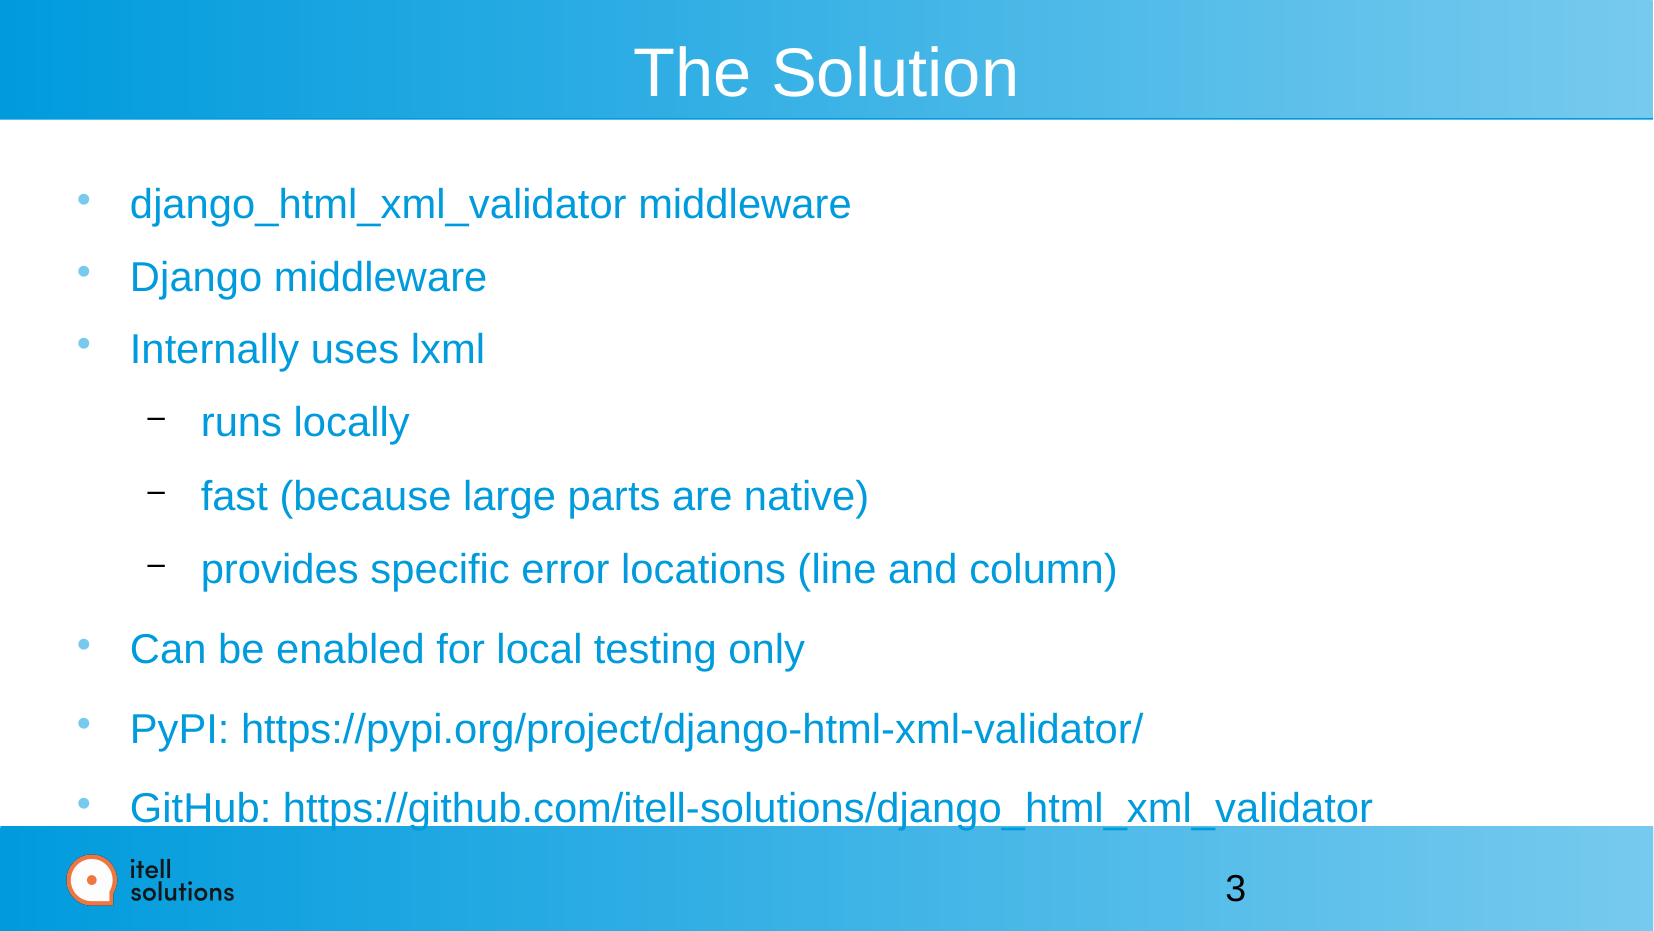

# The Solution
django_html_xml_validator middleware
Django middleware
Internally uses lxml
runs locally
fast (because large parts are native)
provides specific error locations (line and column)
Can be enabled for local testing only
PyPI: https://pypi.org/project/django-html-xml-validator/
GitHub: https://github.com/itell-solutions/django_html_xml_validator